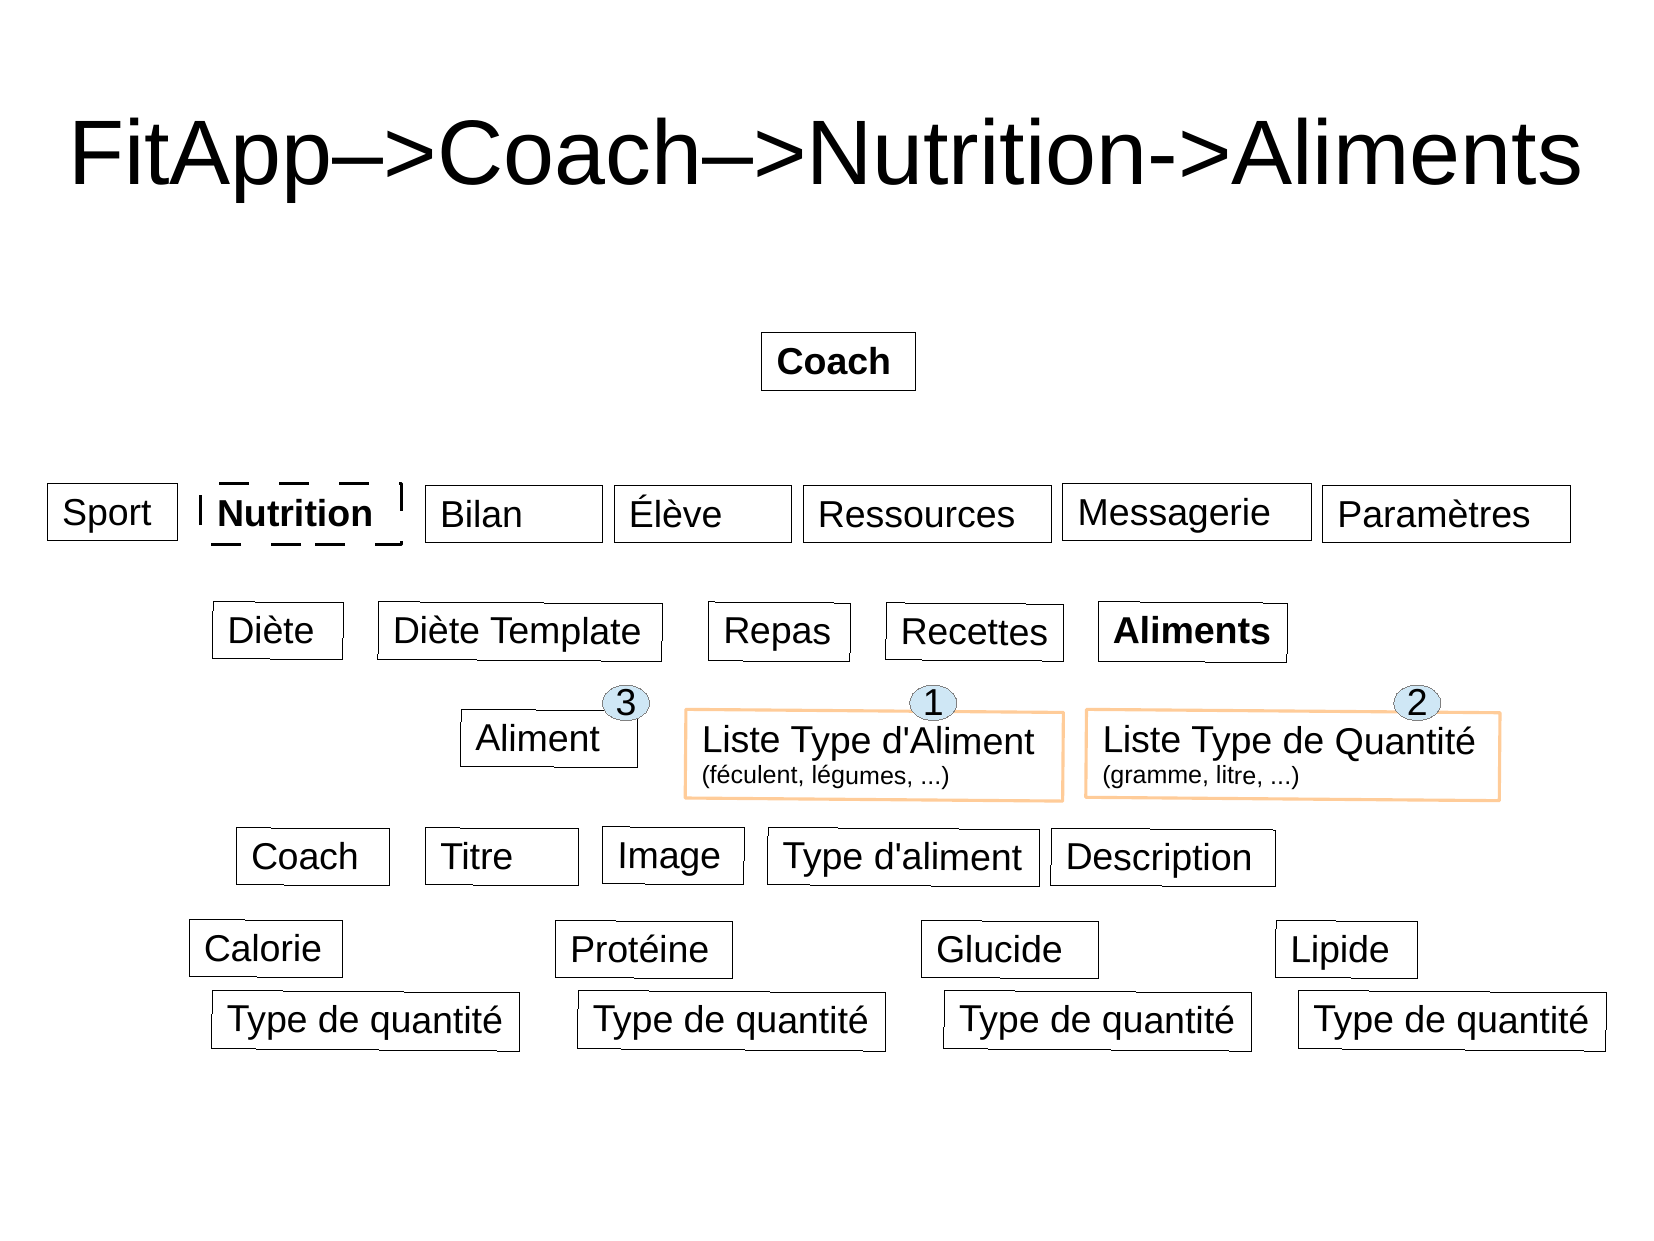

# FitApp–>Coach–>Nutrition->Aliments
Coach
Sport
Nutrition
Messagerie
Bilan
Élève
Ressources
Paramètres
Diète
Aliments
Repas
Diète Template
Recettes
3
1
2
Aliment
Liste Type d'Aliment
(féculent, légumes, ...)
Liste Type de Quantité
(gramme, litre, ...)
Image
Coach
Titre
Type d'aliment
Description
Calorie
Lipide
Protéine
Glucide
Type de quantité
Type de quantité
Type de quantité
Type de quantité